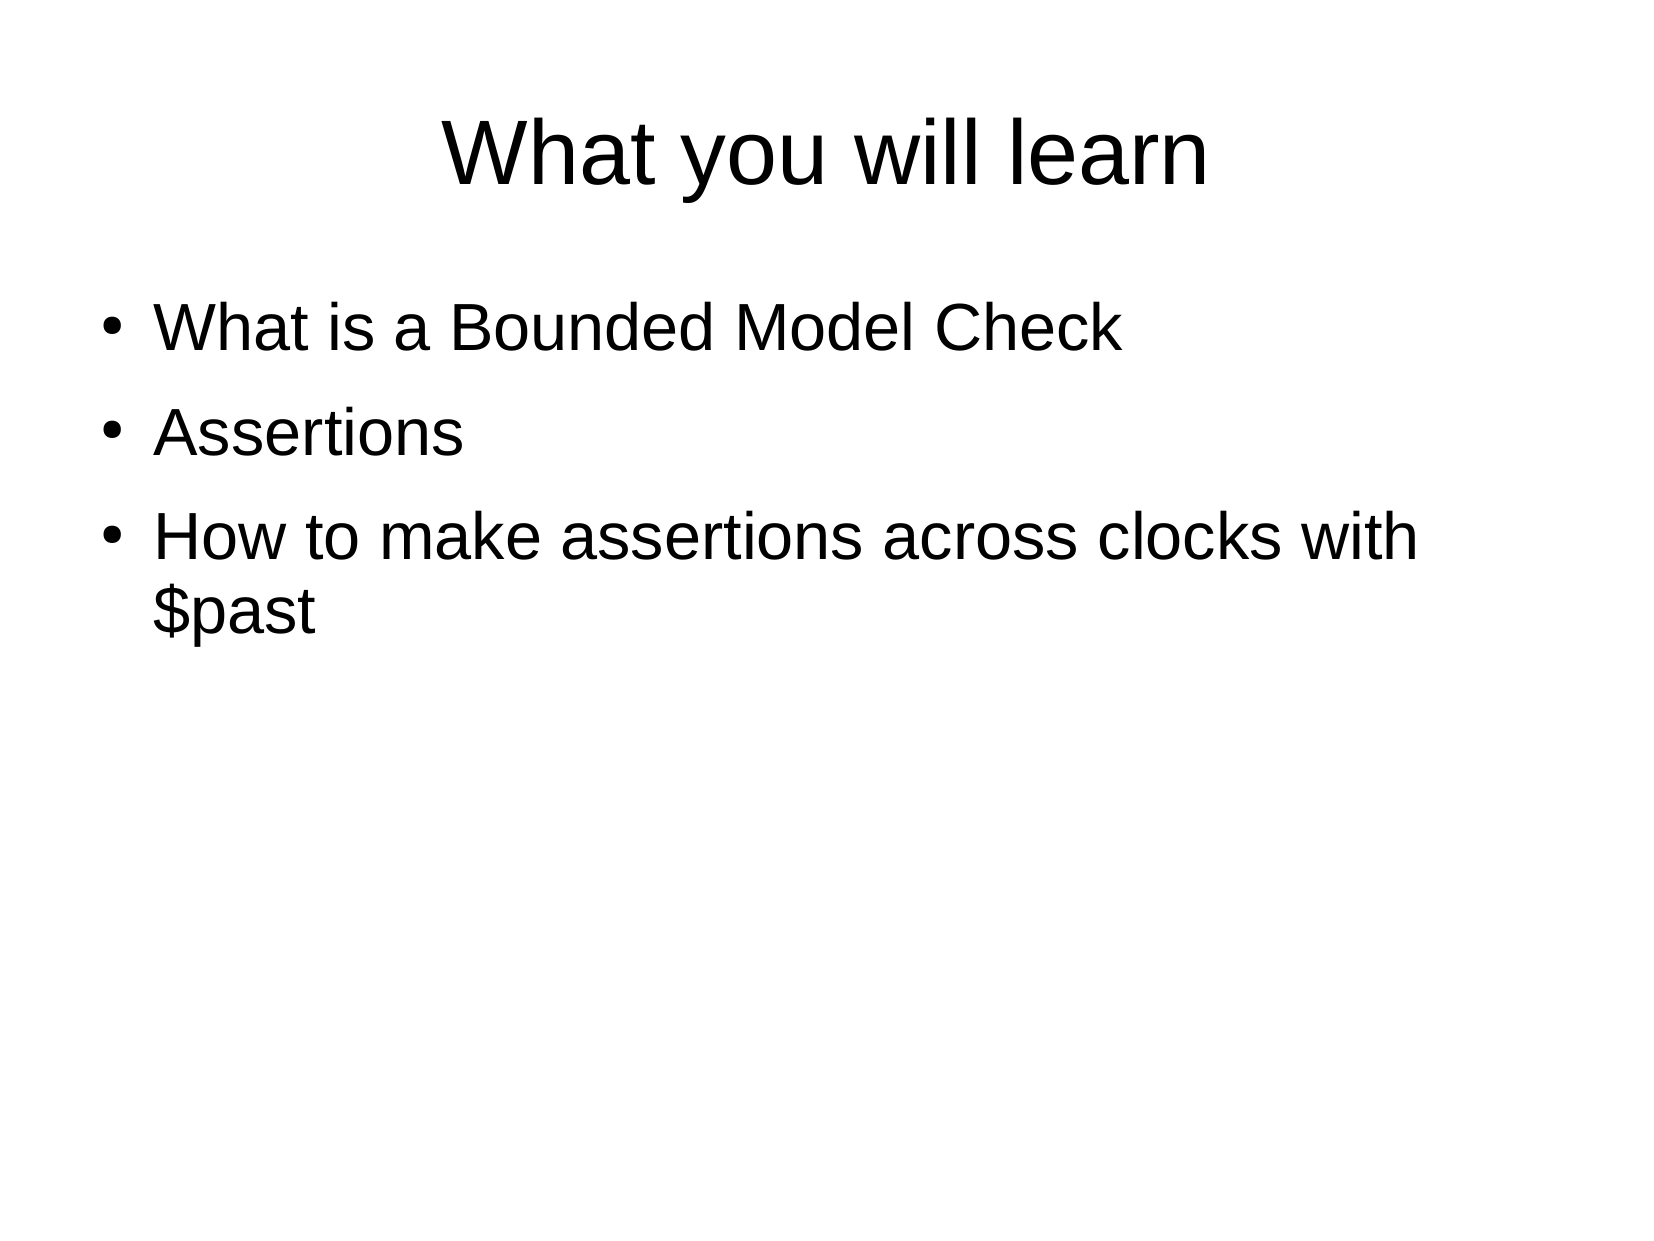

# What you will learn
What is a Bounded Model Check
Assertions
How to make assertions across clocks with $past